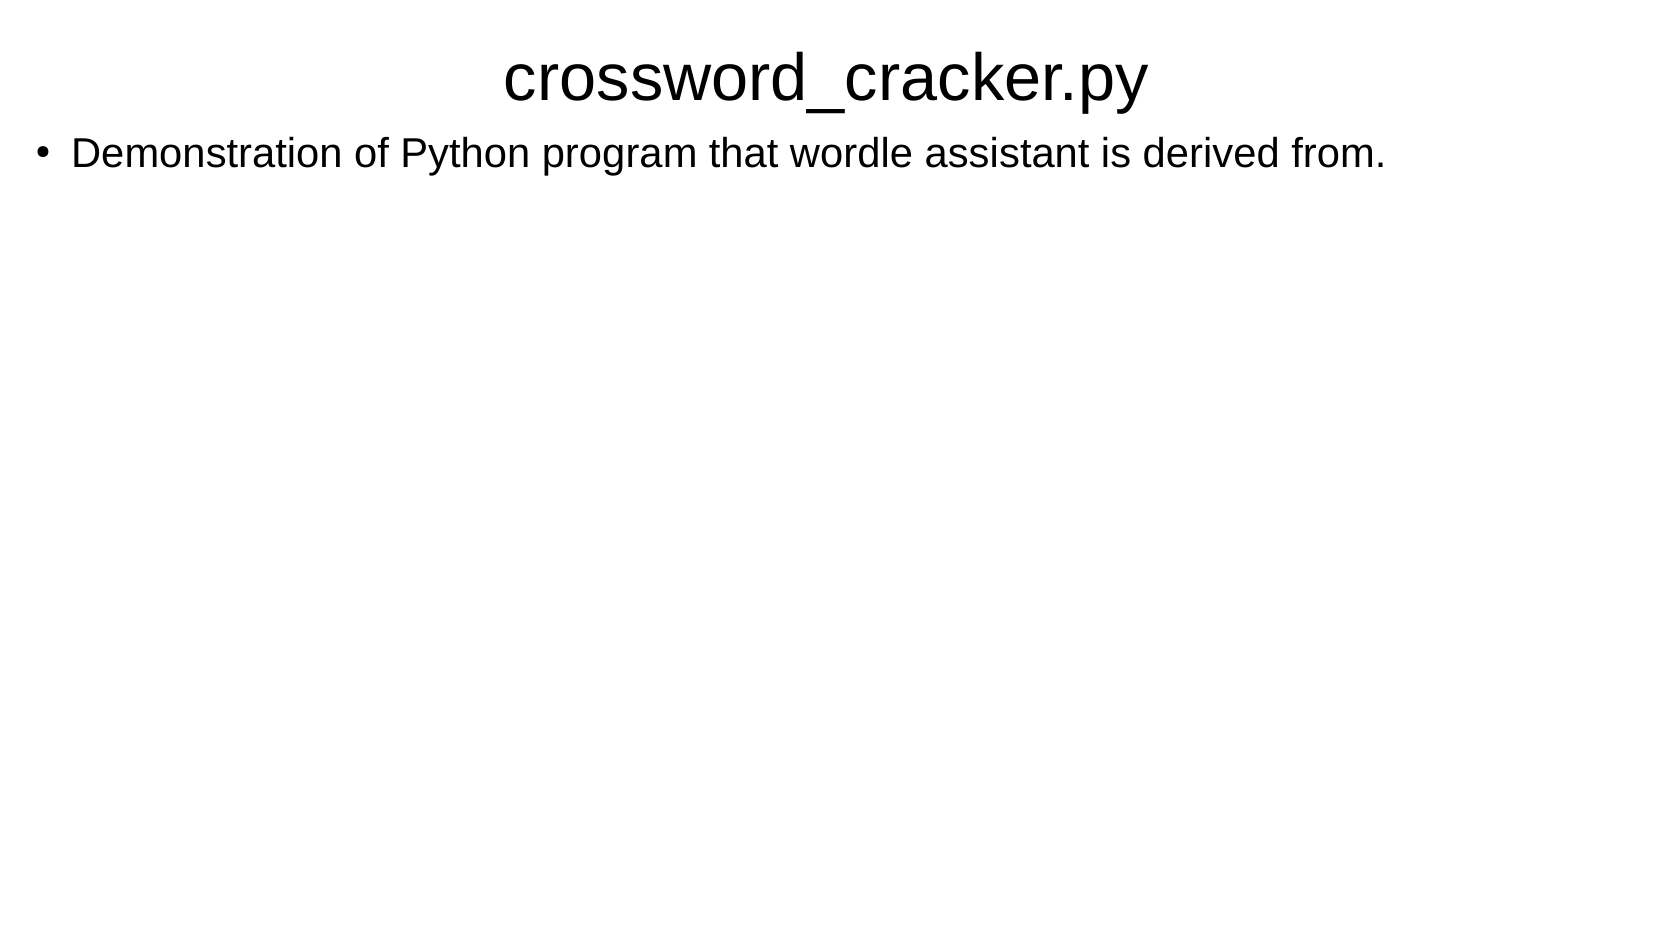

# crossword_cracker.py
Demonstration of Python program that wordle assistant is derived from.